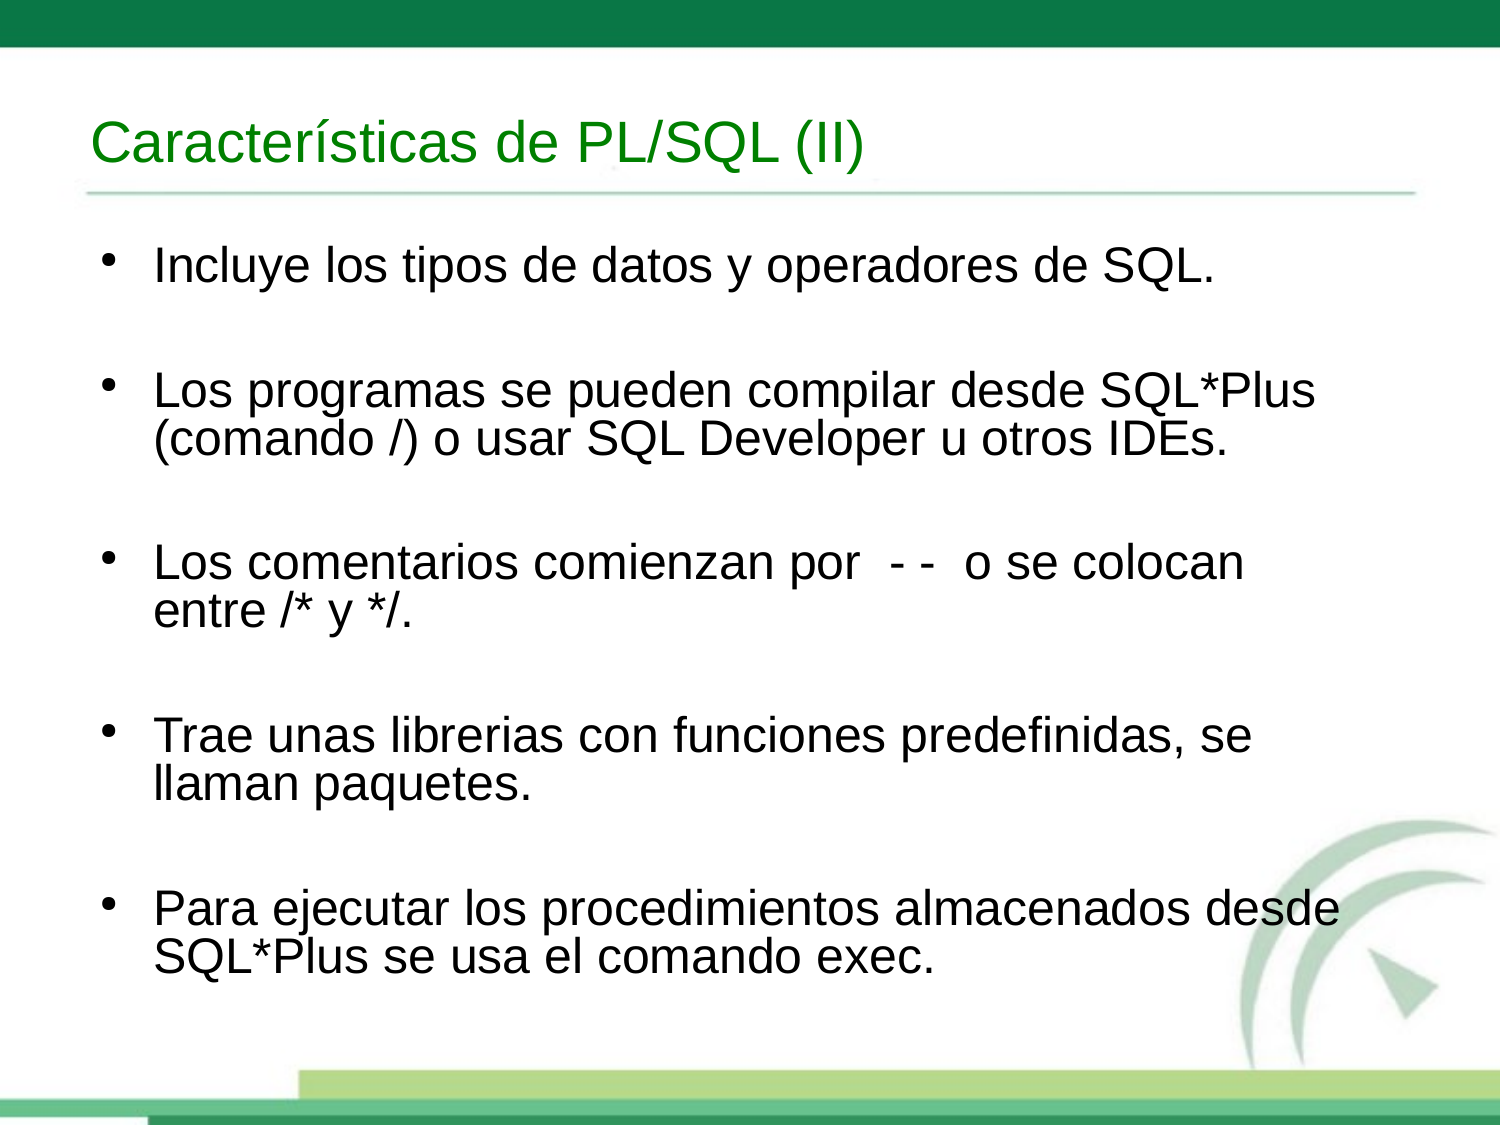

# Características de PL/SQL (II)
Incluye los tipos de datos y operadores de SQL.
Los programas se pueden compilar desde SQL*Plus (comando /) o usar SQL Developer u otros IDEs.
Los comentarios comienzan por - - o se colocan entre /* y */.
Trae unas librerias con funciones predefinidas, se llaman paquetes.
Para ejecutar los procedimientos almacenados desde SQL*Plus se usa el comando exec.